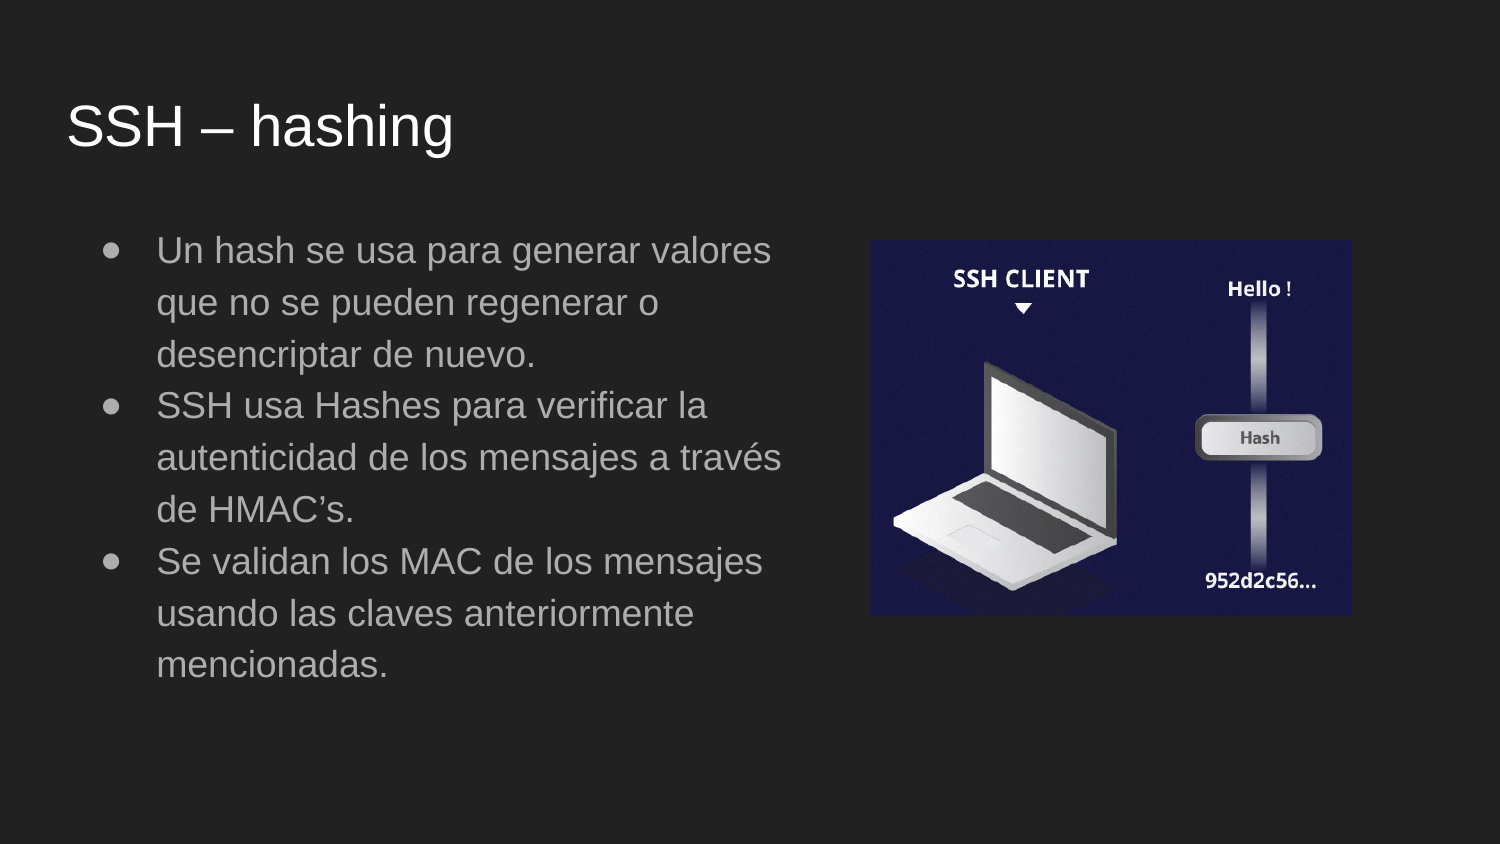

# SSH – hashing
Un hash se usa para generar valores que no se pueden regenerar o desencriptar de nuevo.
SSH usa Hashes para verificar la autenticidad de los mensajes a través de HMAC’s.
Se validan los MAC de los mensajes usando las claves anteriormente mencionadas.